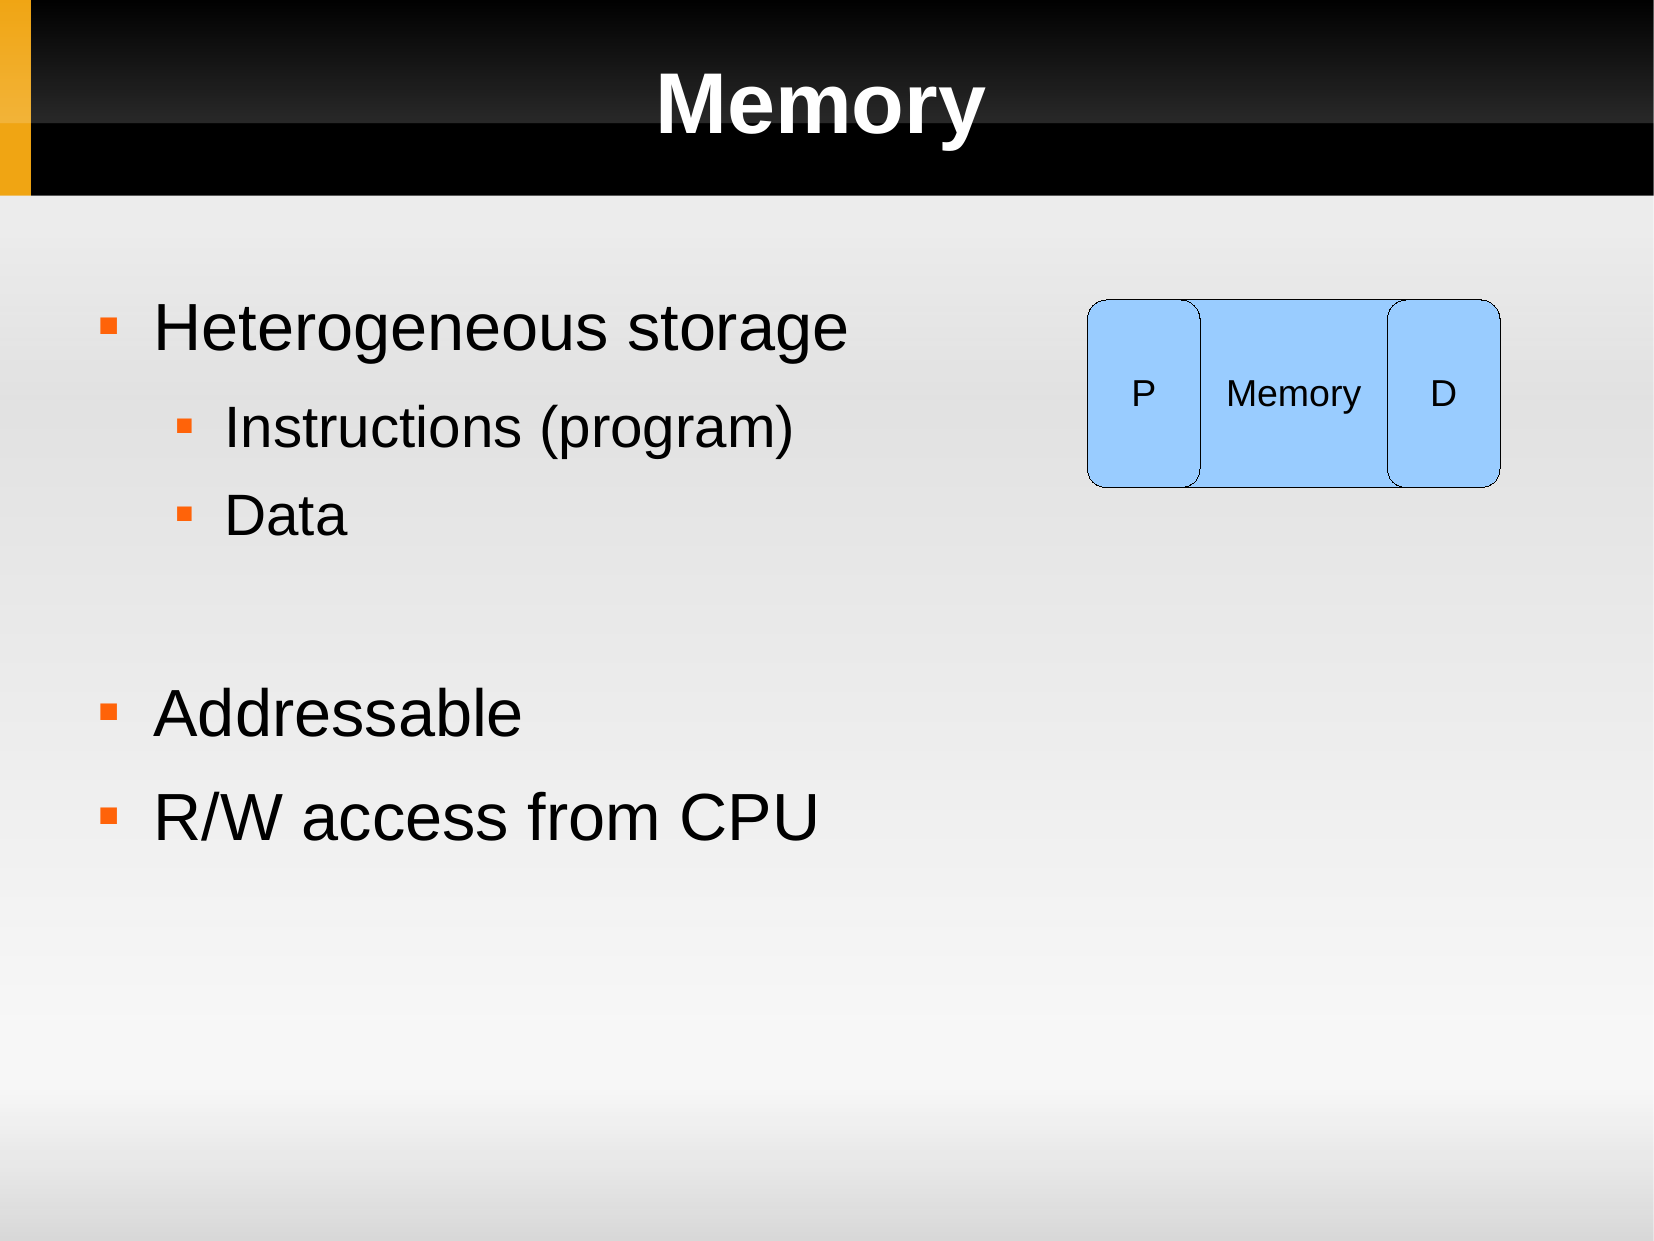

# Memory
Heterogeneous storage
Instructions (program)
Data
Addressable
R/W access from CPU
Memory
P
D